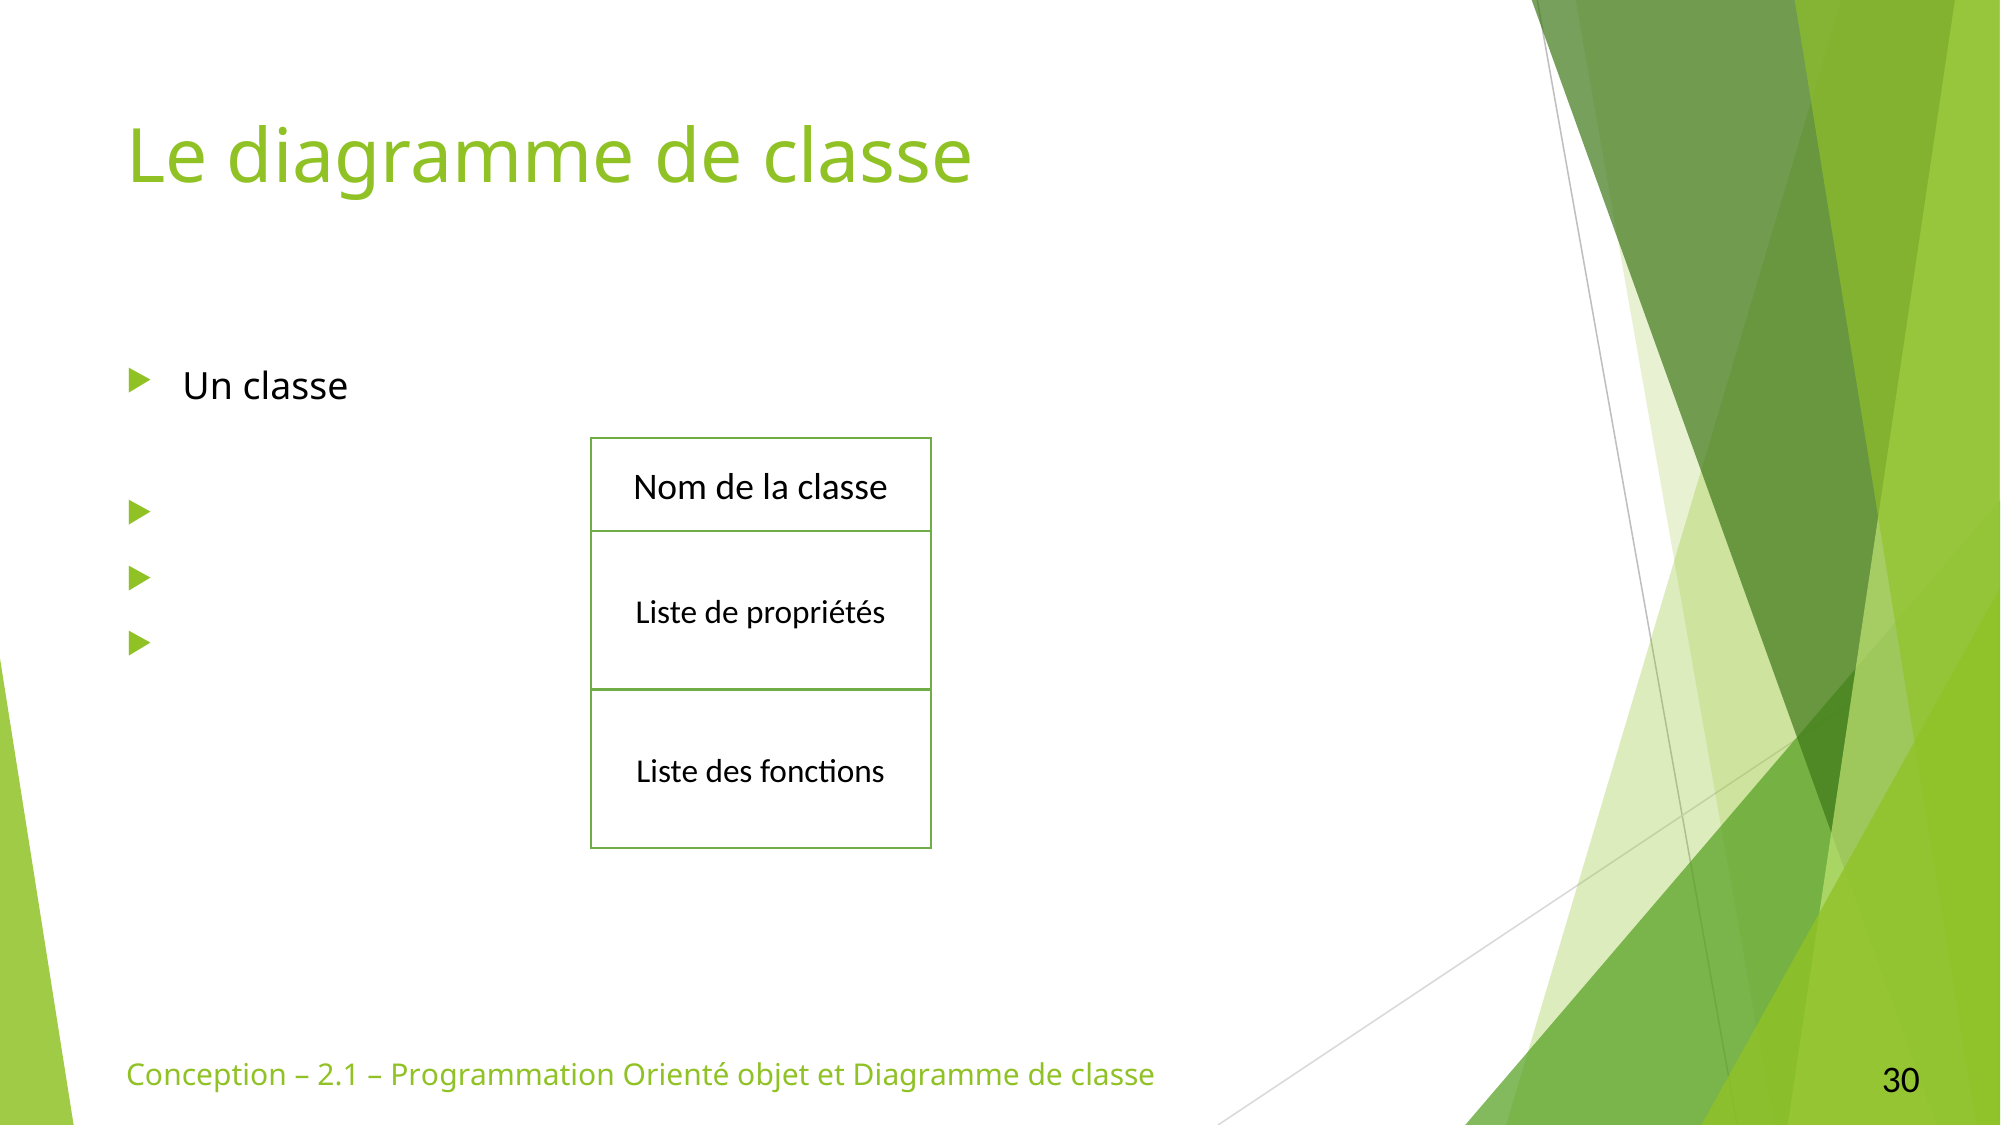

# Le diagramme de classe
Un classe
Nom de la classe
Liste de propriétés
Liste des fonctions
Conception – 2.1 – Programmation Orienté objet et Diagramme de classe